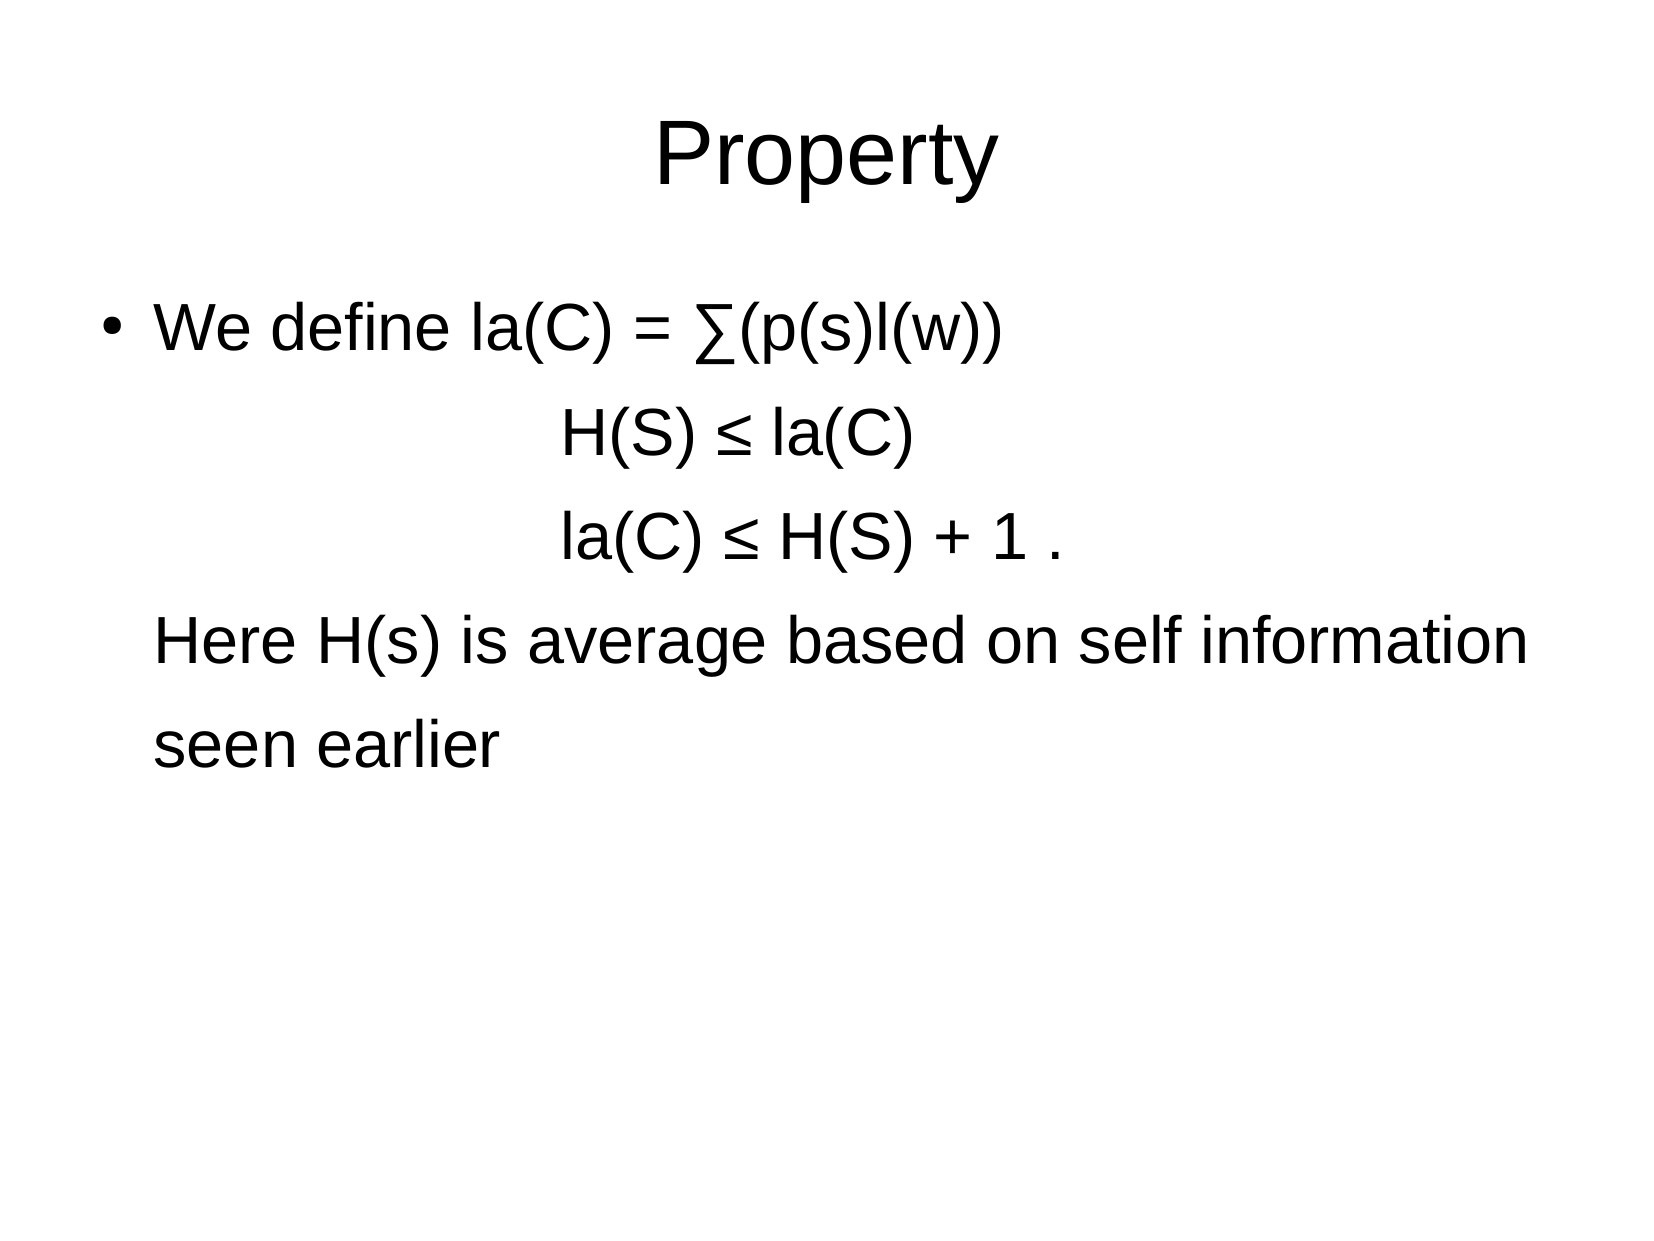

# Property
We define la(C) = ∑(p(s)l(w))
 H(S) ≤ la(C)
 la(C) ≤ H(S) + 1 .
Here H(s) is average based on self information
seen earlier